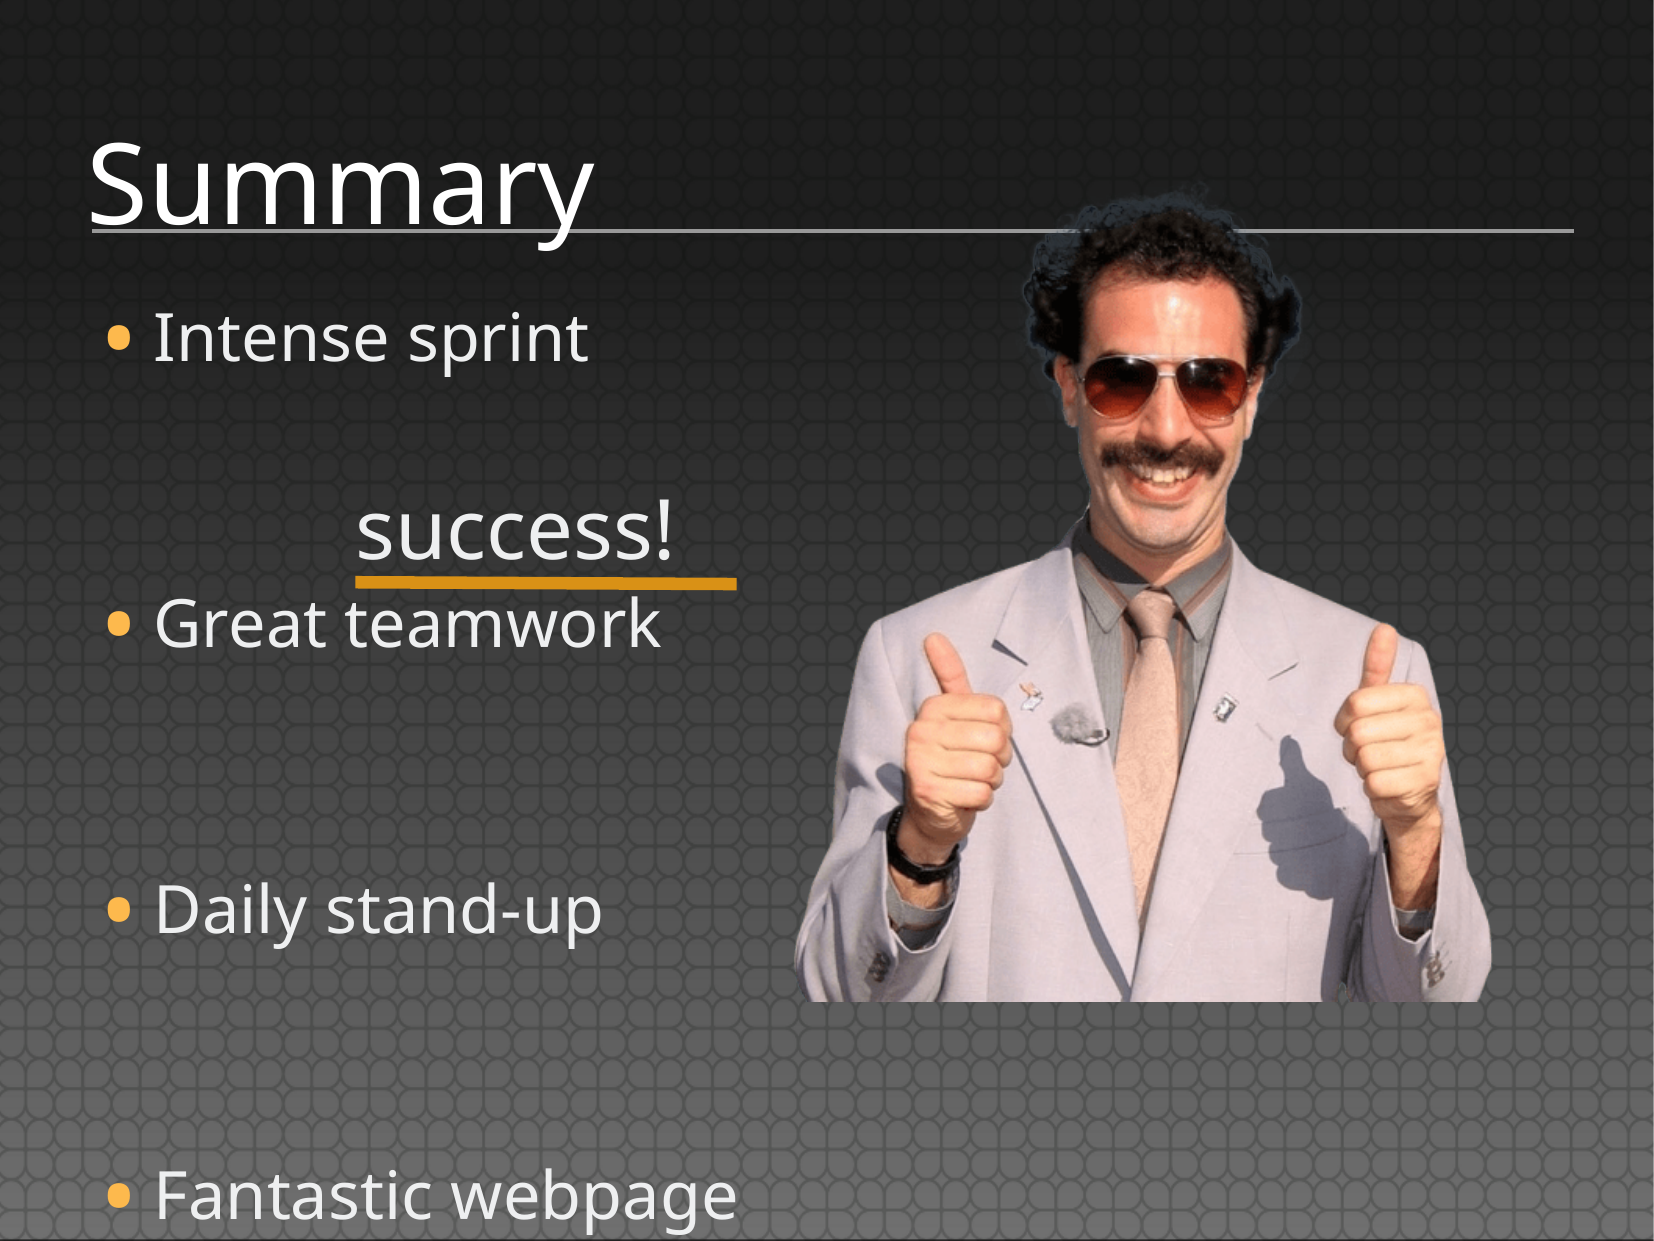

# Summary
Intense sprint
Great teamwork
Daily stand-up
Fantastic webpage
success!